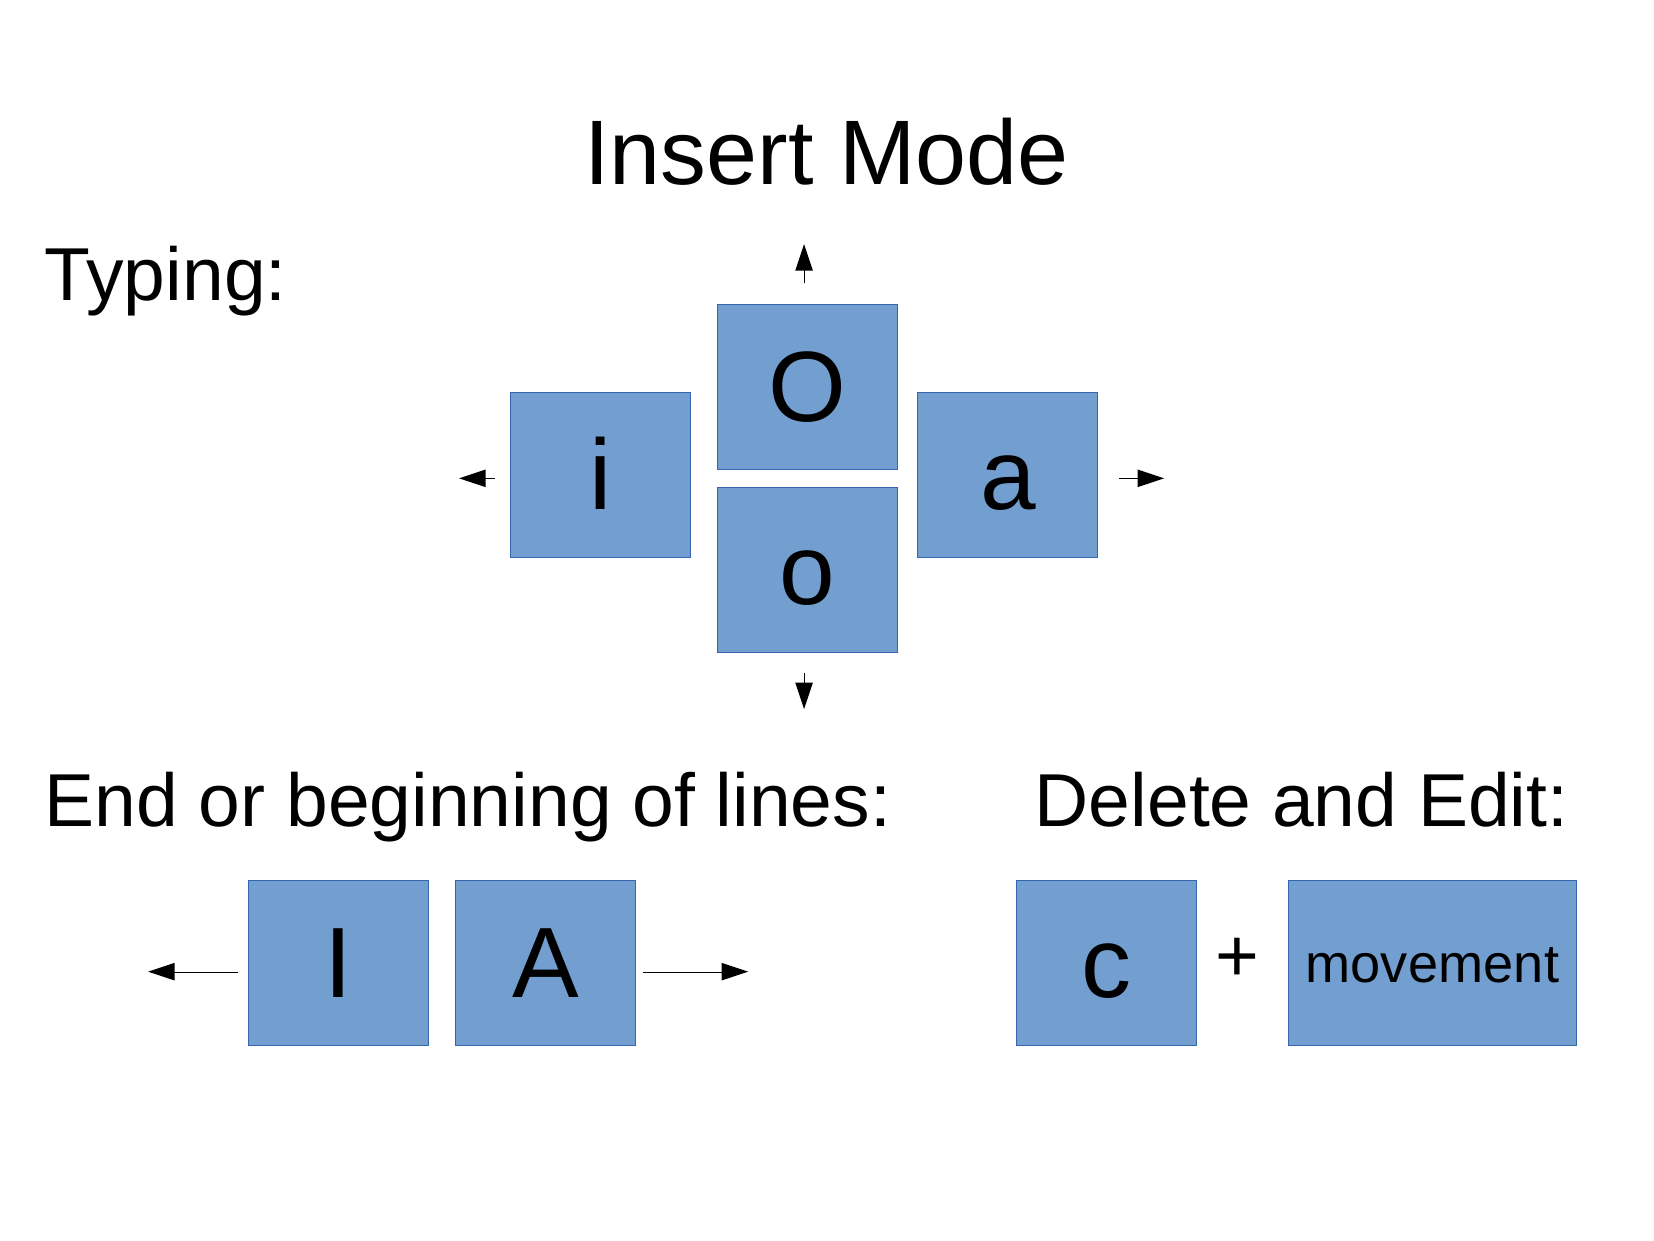

# Insert Mode
Typing:
O
i
a
o
End or beginning of lines:
Delete and Edit:
I
A
c
movement
+